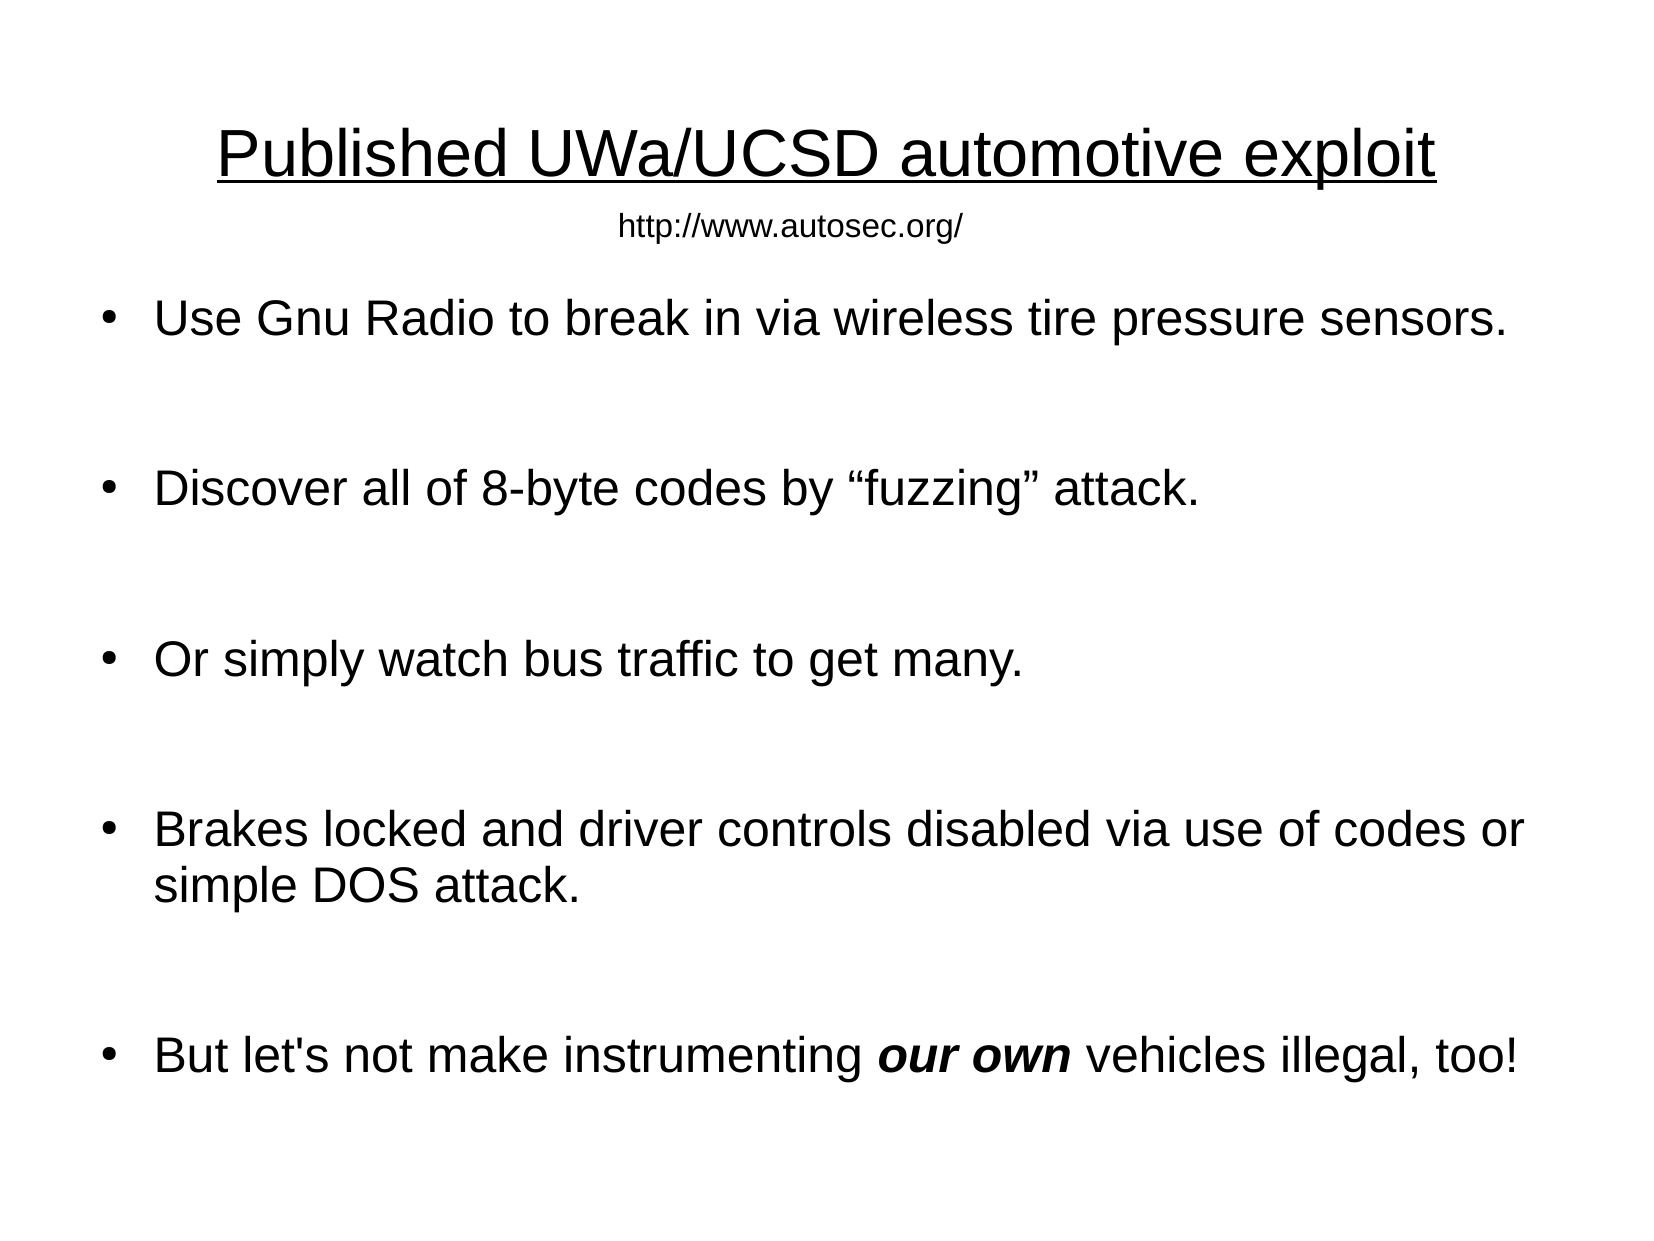

# Published UWa/UCSD automotive exploit
http://www.autosec.org/
Use Gnu Radio to break in via wireless tire pressure sensors.
Discover all of 8-byte codes by “fuzzing” attack.
Or simply watch bus traffic to get many.
Brakes locked and driver controls disabled via use of codes or simple DOS attack.
But let's not make instrumenting our own vehicles illegal, too!